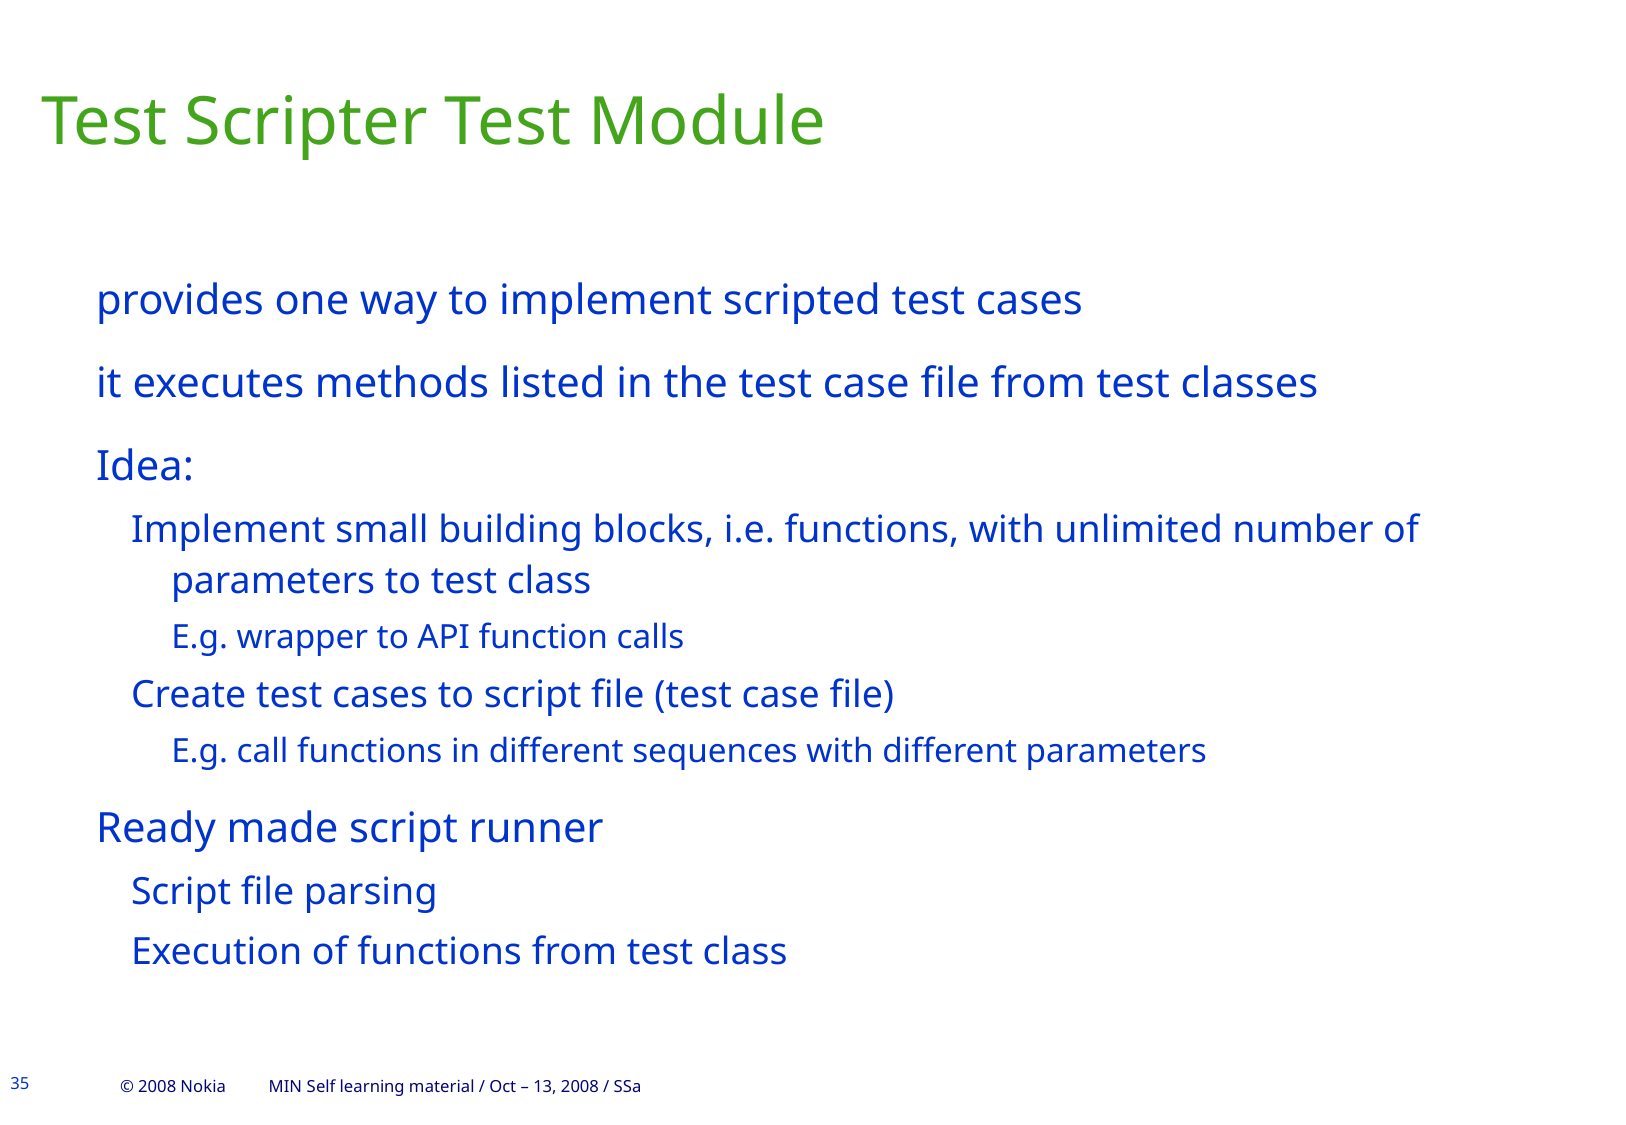

# Test Scripter Test Module
provides one way to implement scripted test cases
it executes methods listed in the test case file from test classes
Idea:
Implement small building blocks, i.e. functions, with unlimited number of parameters to test class
E.g. wrapper to API function calls
Create test cases to script file (test case file)
E.g. call functions in different sequences with different parameters
Ready made script runner
Script file parsing
Execution of functions from test class